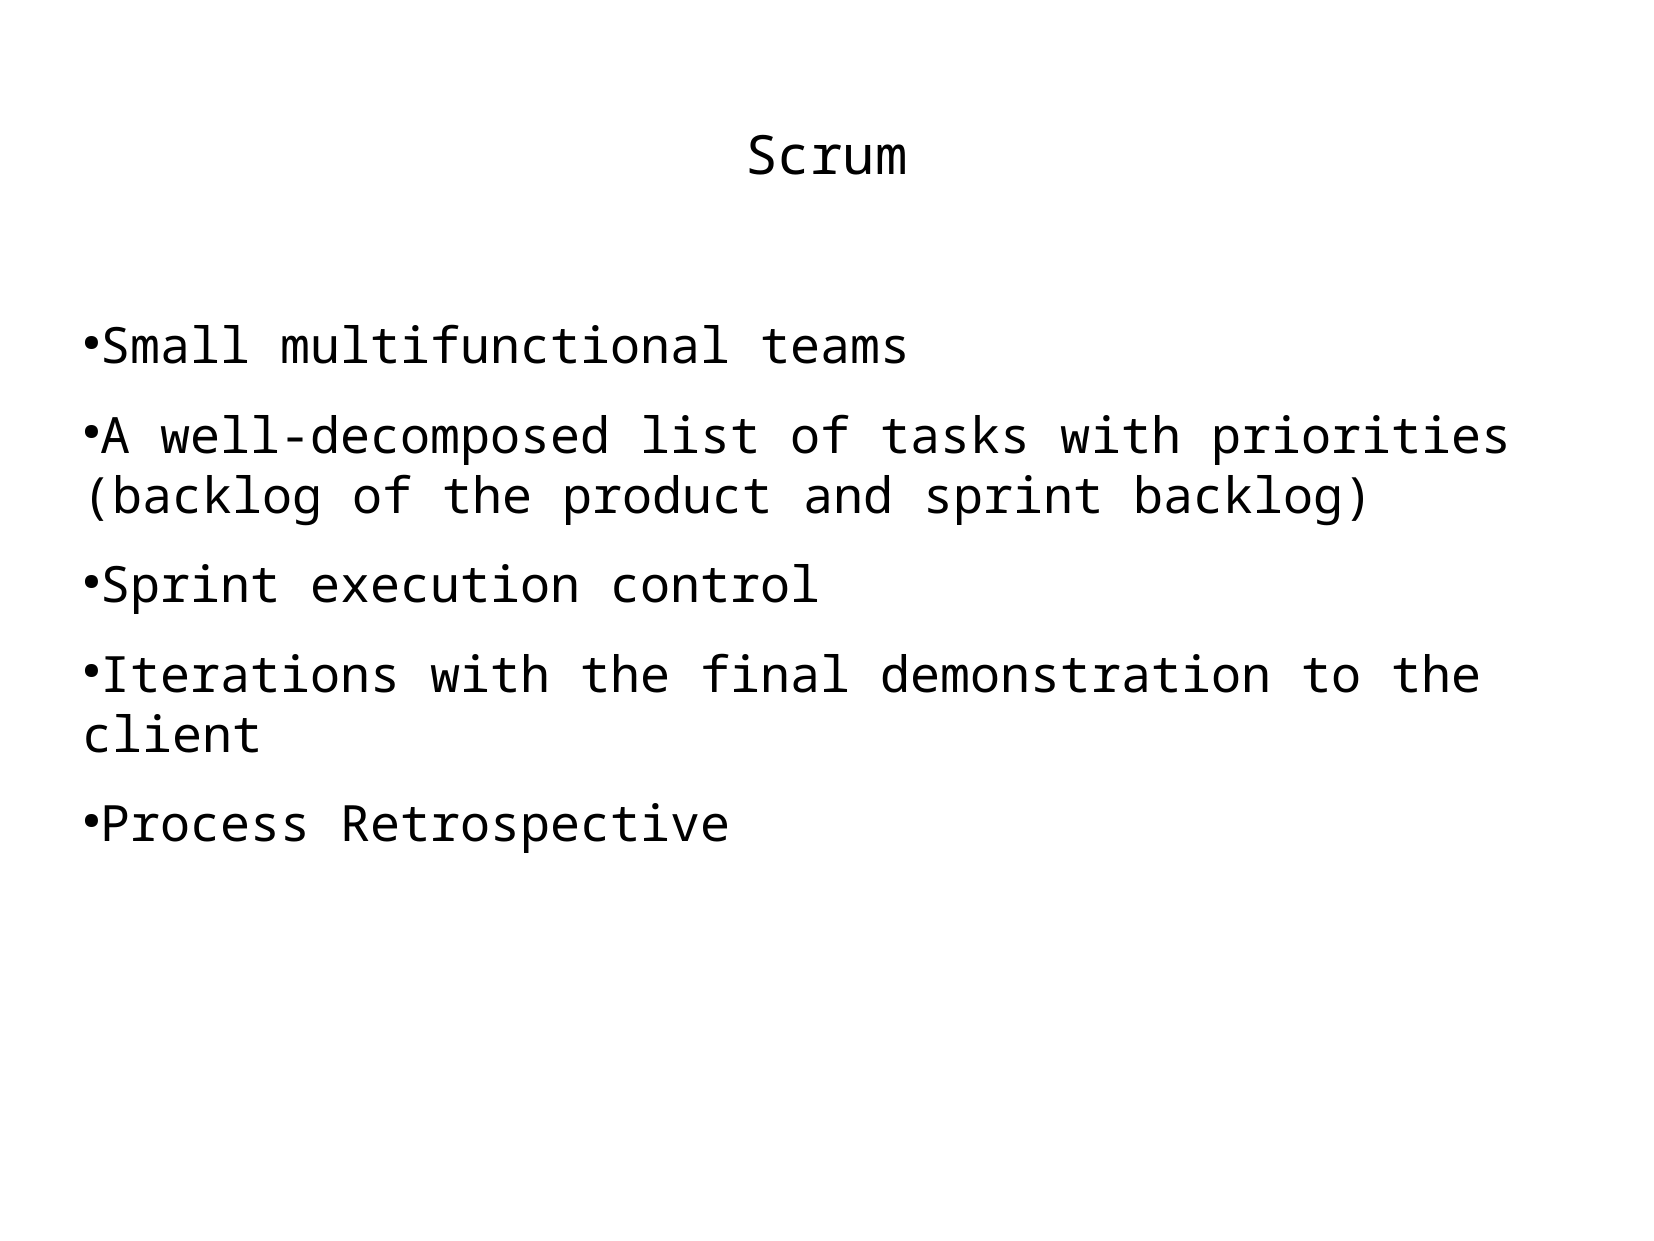

# Scrum
Small multifunctional teams
A well-decomposed list of tasks with priorities (backlog of the product and sprint backlog)
Sprint execution control
Iterations with the final demonstration to the client
Process Retrospective